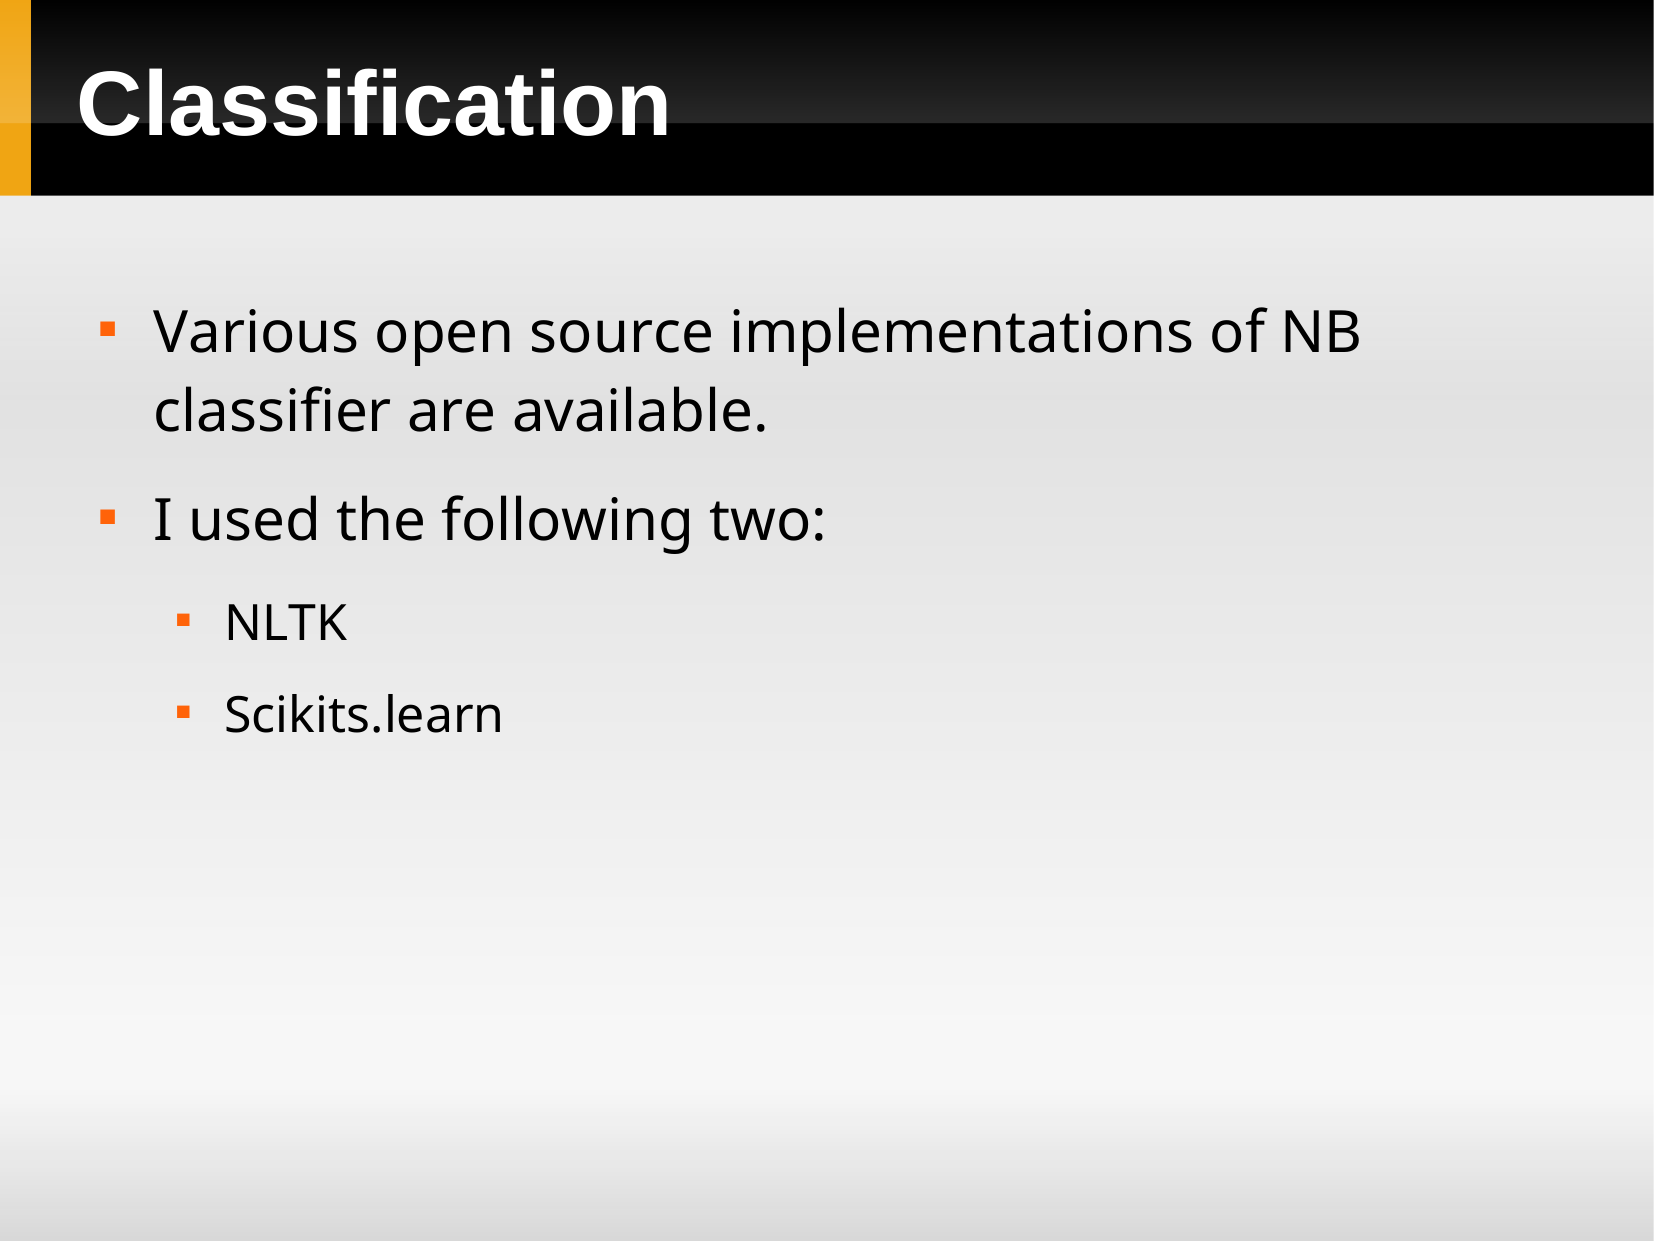

# Classification
Various open source implementations of NB classifier are available.
I used the following two:
NLTK
Scikits.learn